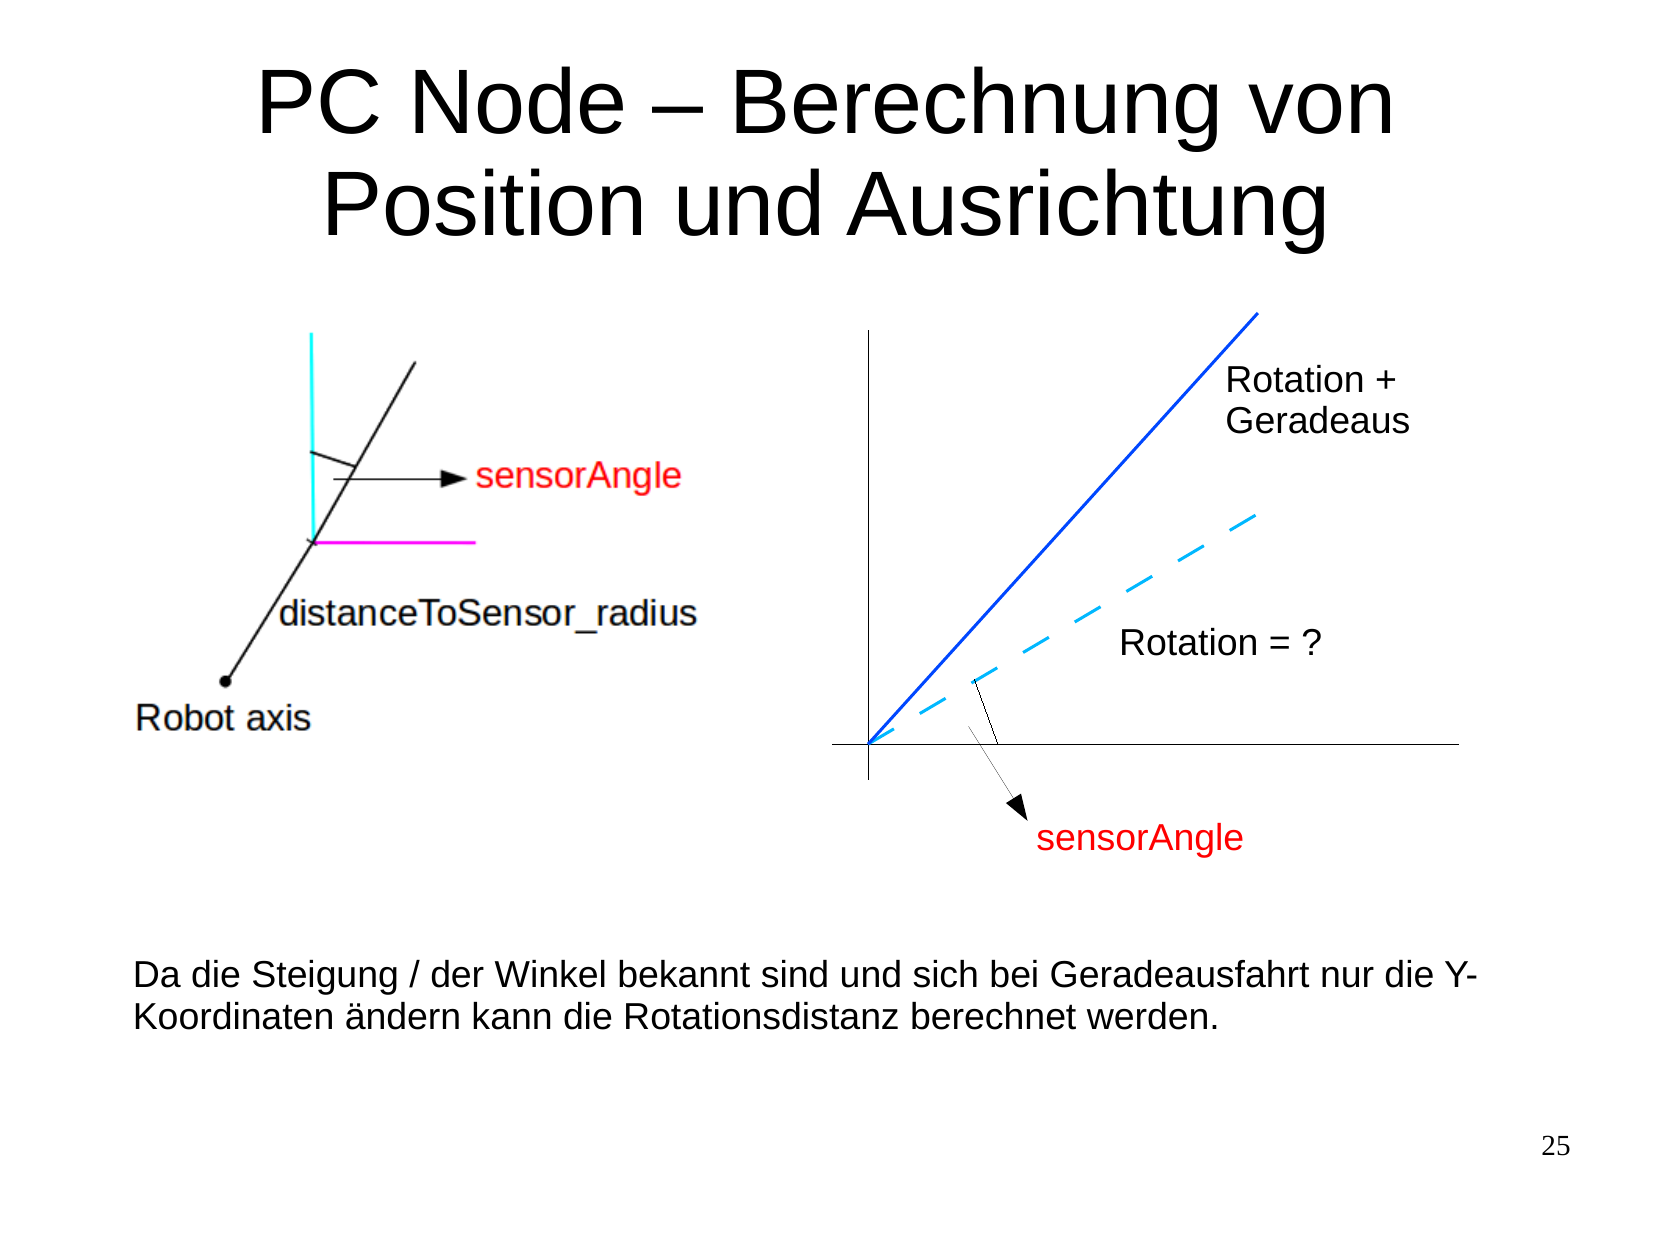

# PC Node – Berechnung von Position und Ausrichtung
Rotation + Geradeaus
Rotation = ?
sensorAngle
Da die Steigung / der Winkel bekannt sind und sich bei Geradeausfahrt nur die Y-Koordinaten ändern kann die Rotationsdistanz berechnet werden.
25